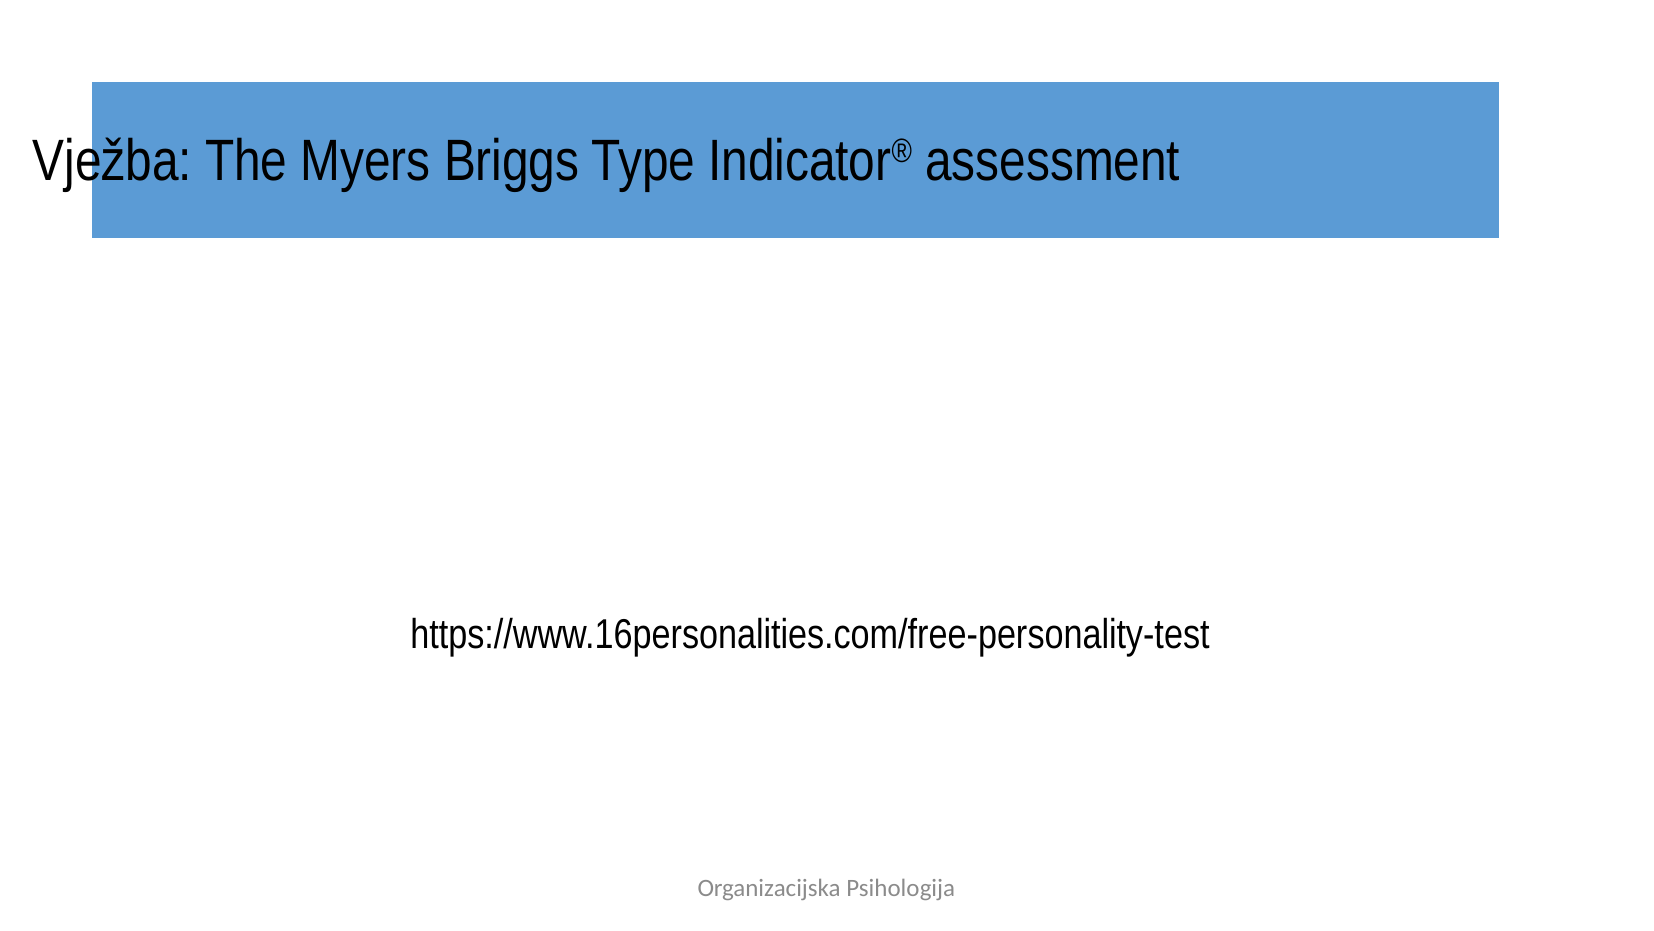

Vježba: The Myers Briggs Type Indicator® assessment
https://www.16personalities.com/free-personality-test
Organizacijska Psihologija